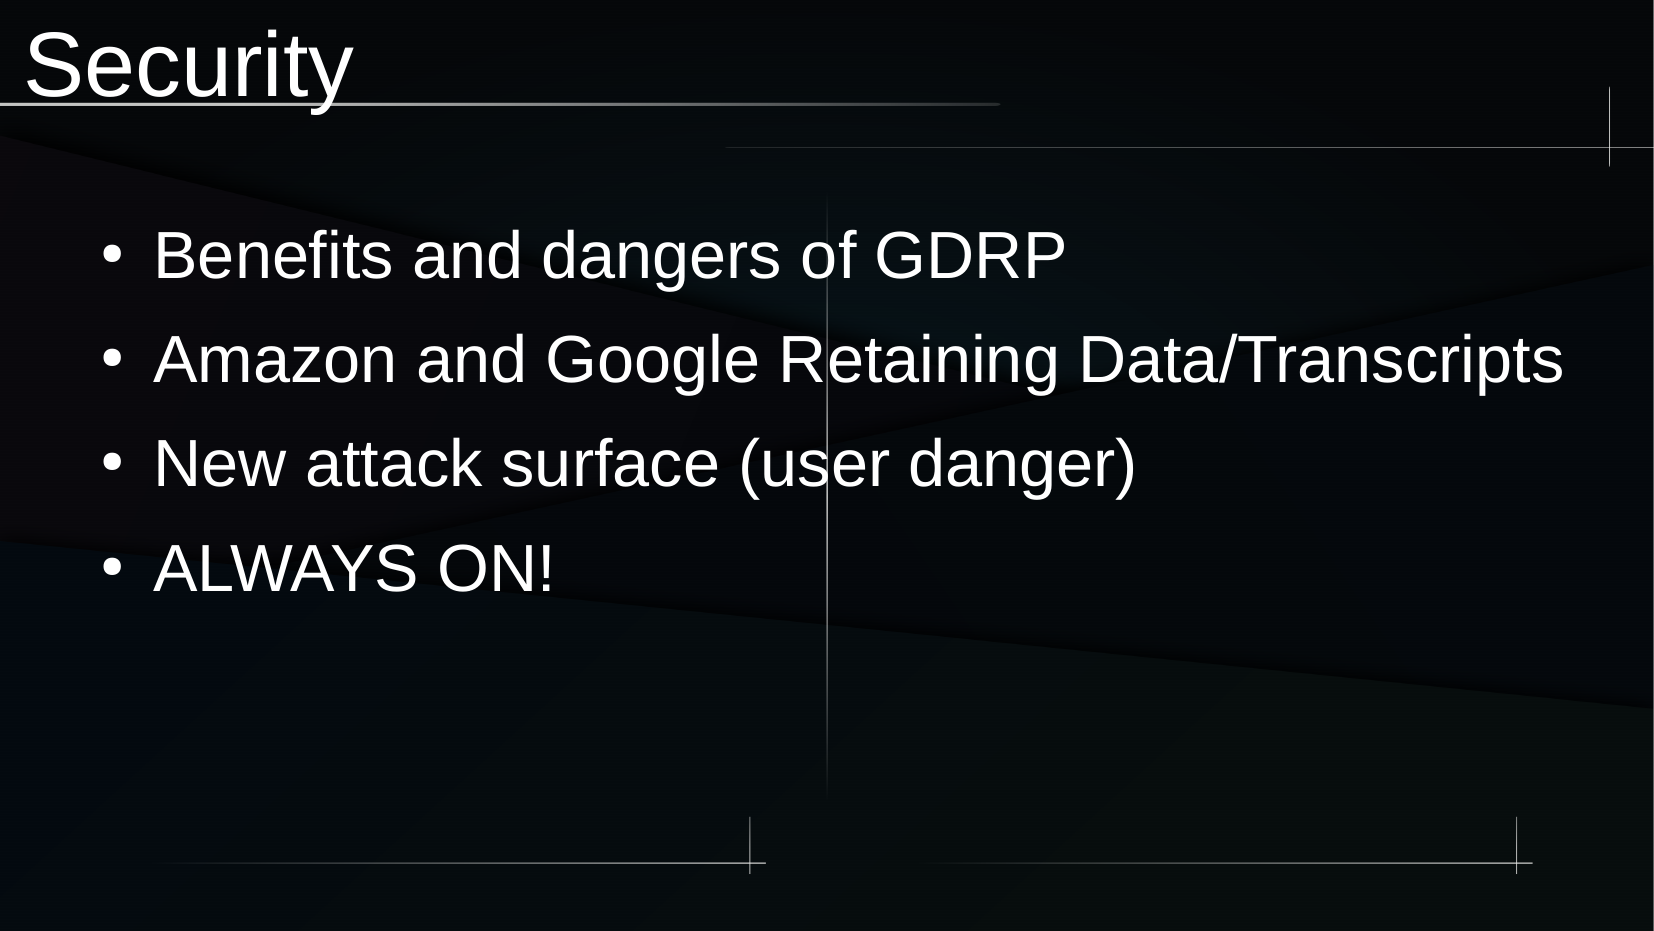

# Security
Benefits and dangers of GDRP
Amazon and Google Retaining Data/Transcripts
New attack surface (user danger)
ALWAYS ON!